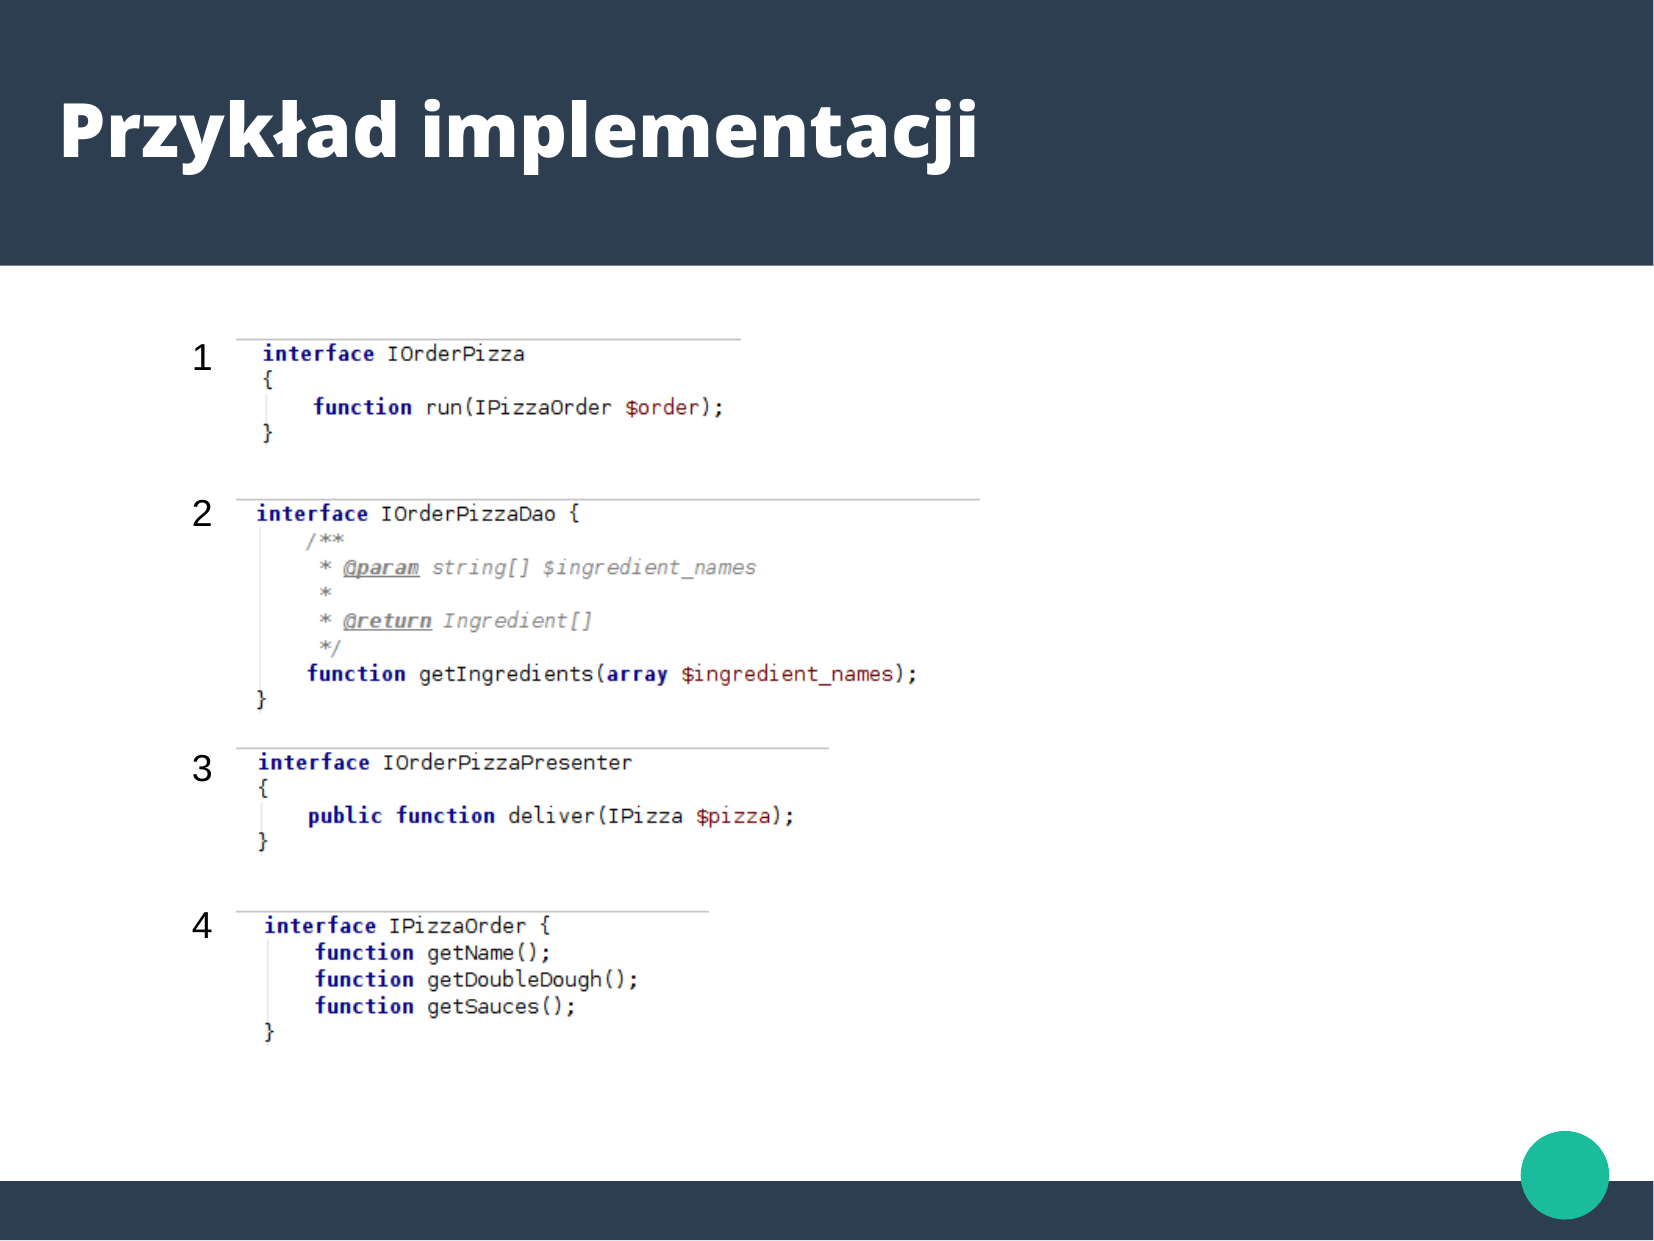

# Przykład implementacji
1
2
3
4